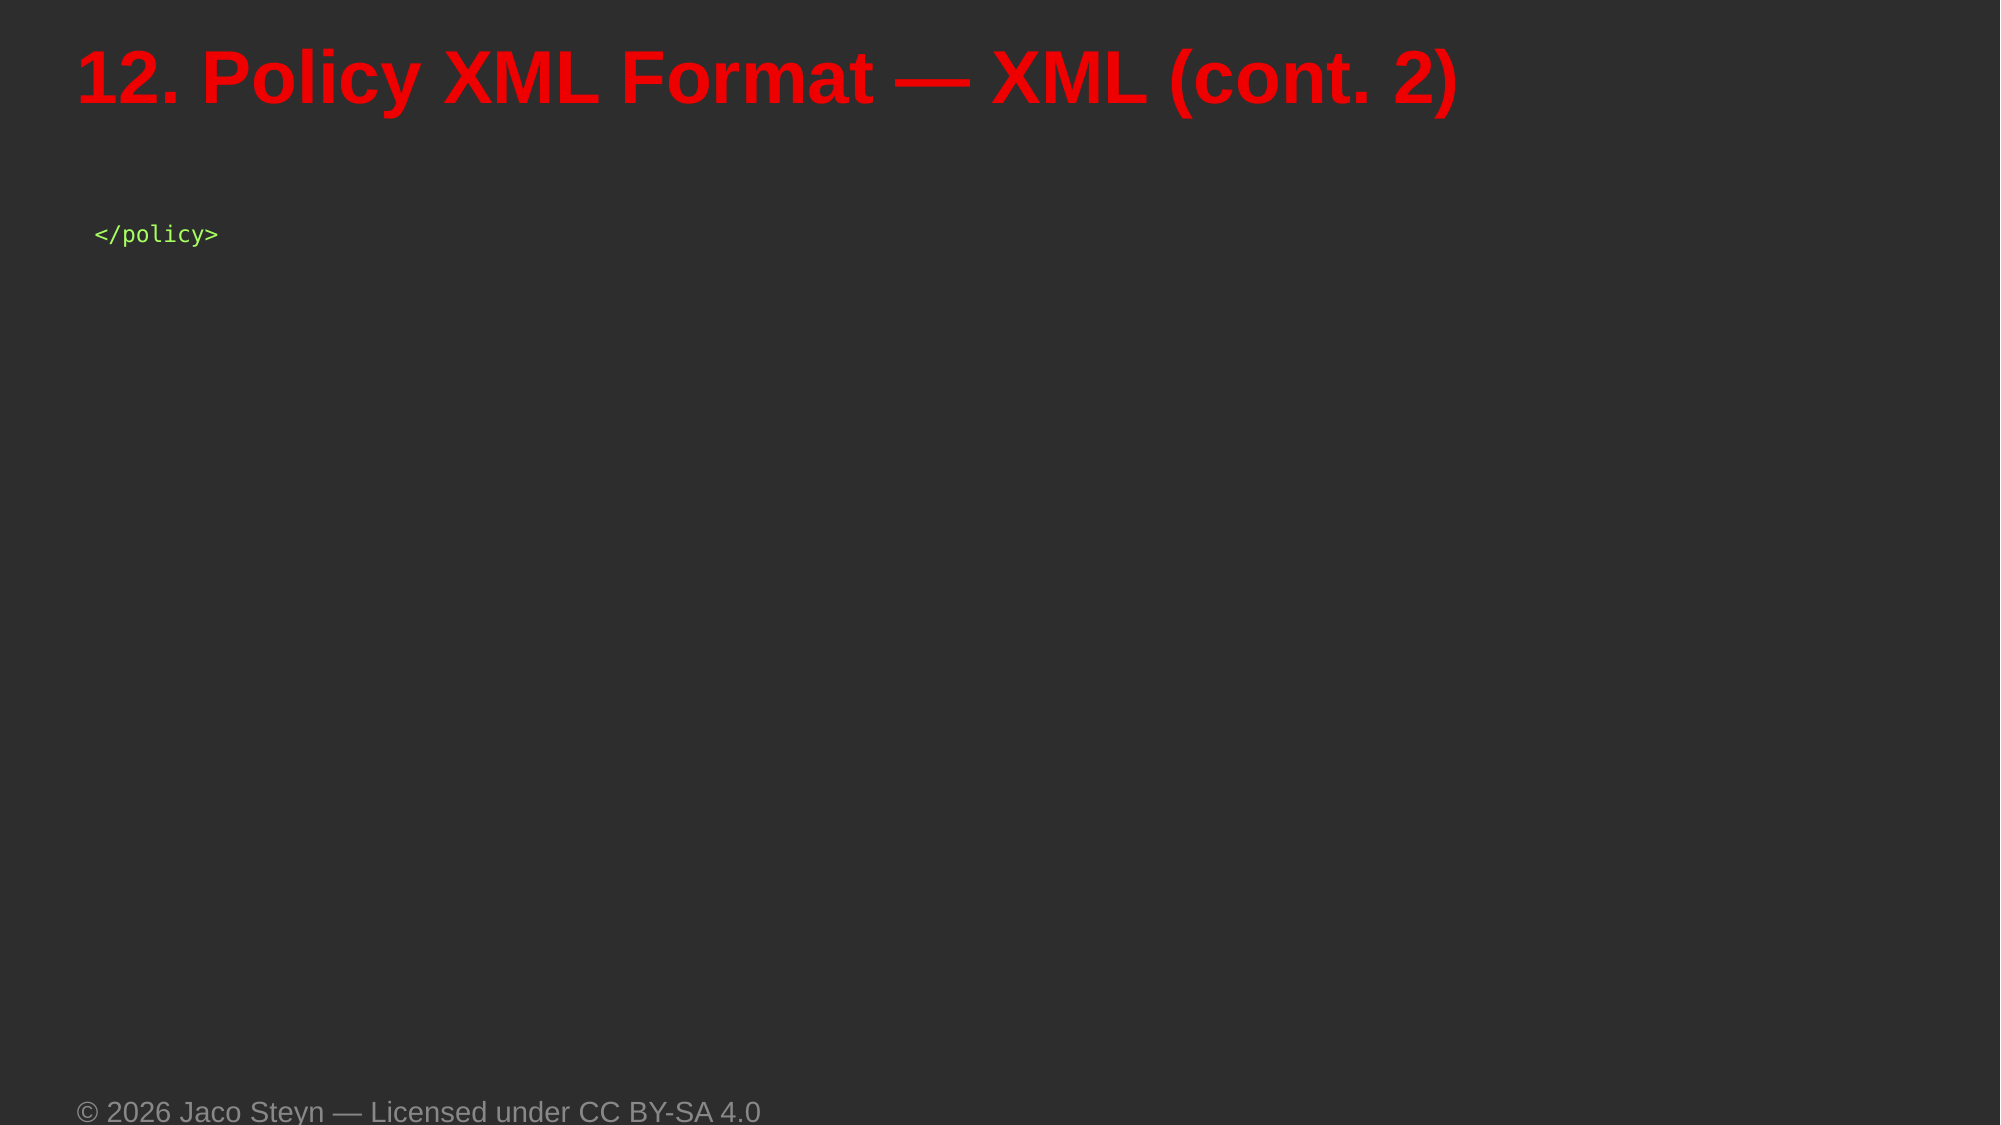

12. Policy XML Format — XML (cont. 2)
</policy>
© 2026 Jaco Steyn — Licensed under CC BY-SA 4.0